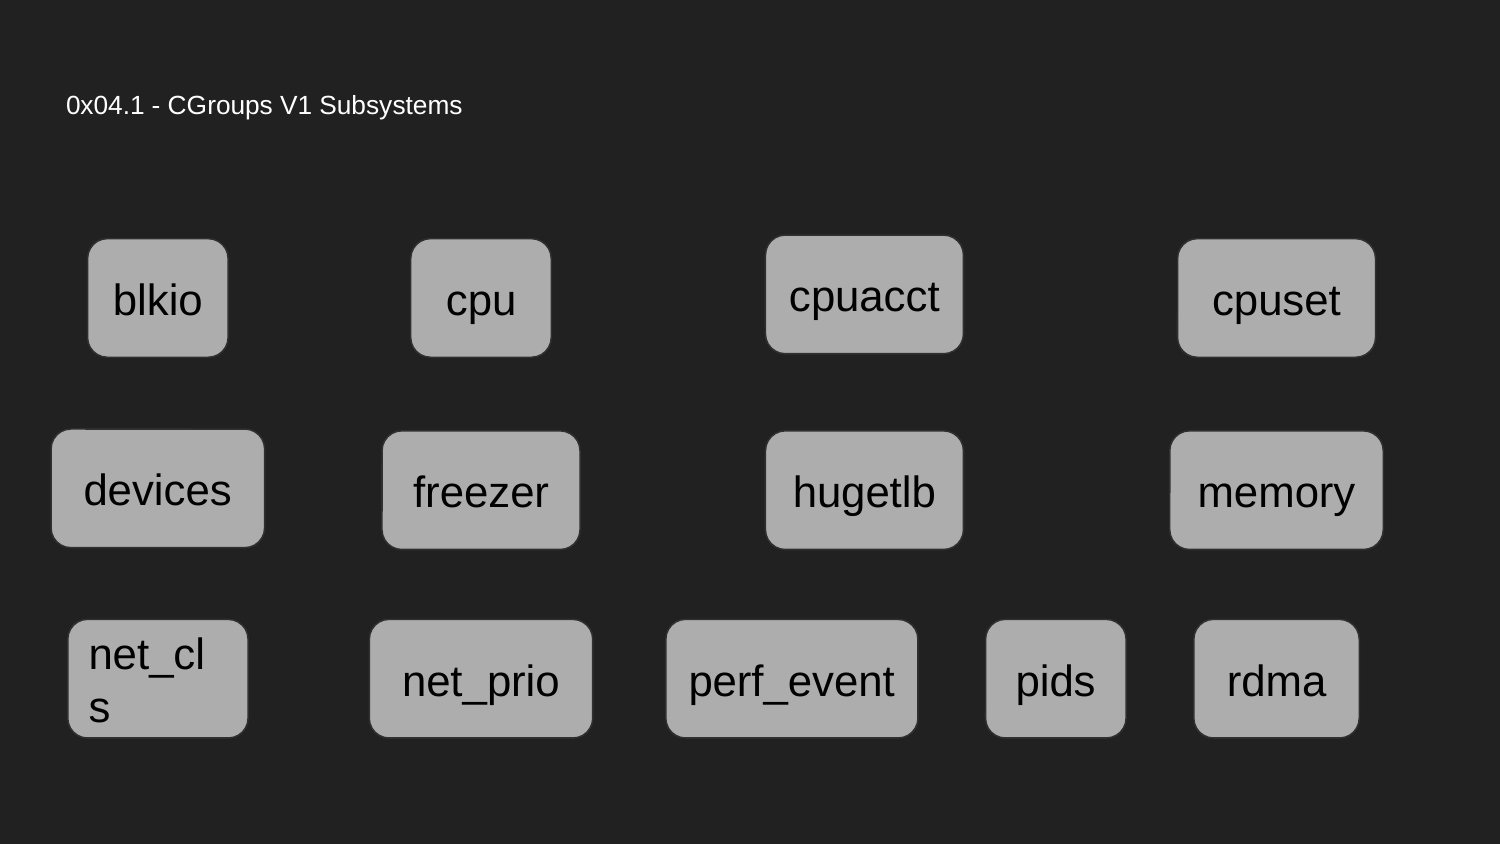

# 0x04.1 - CGroups V1 Subsystems
cpuacct
blkio
cpu
cpuset
devices
freezer
hugetlb
memory
net_cls
net_prio
perf_event
pids
rdma